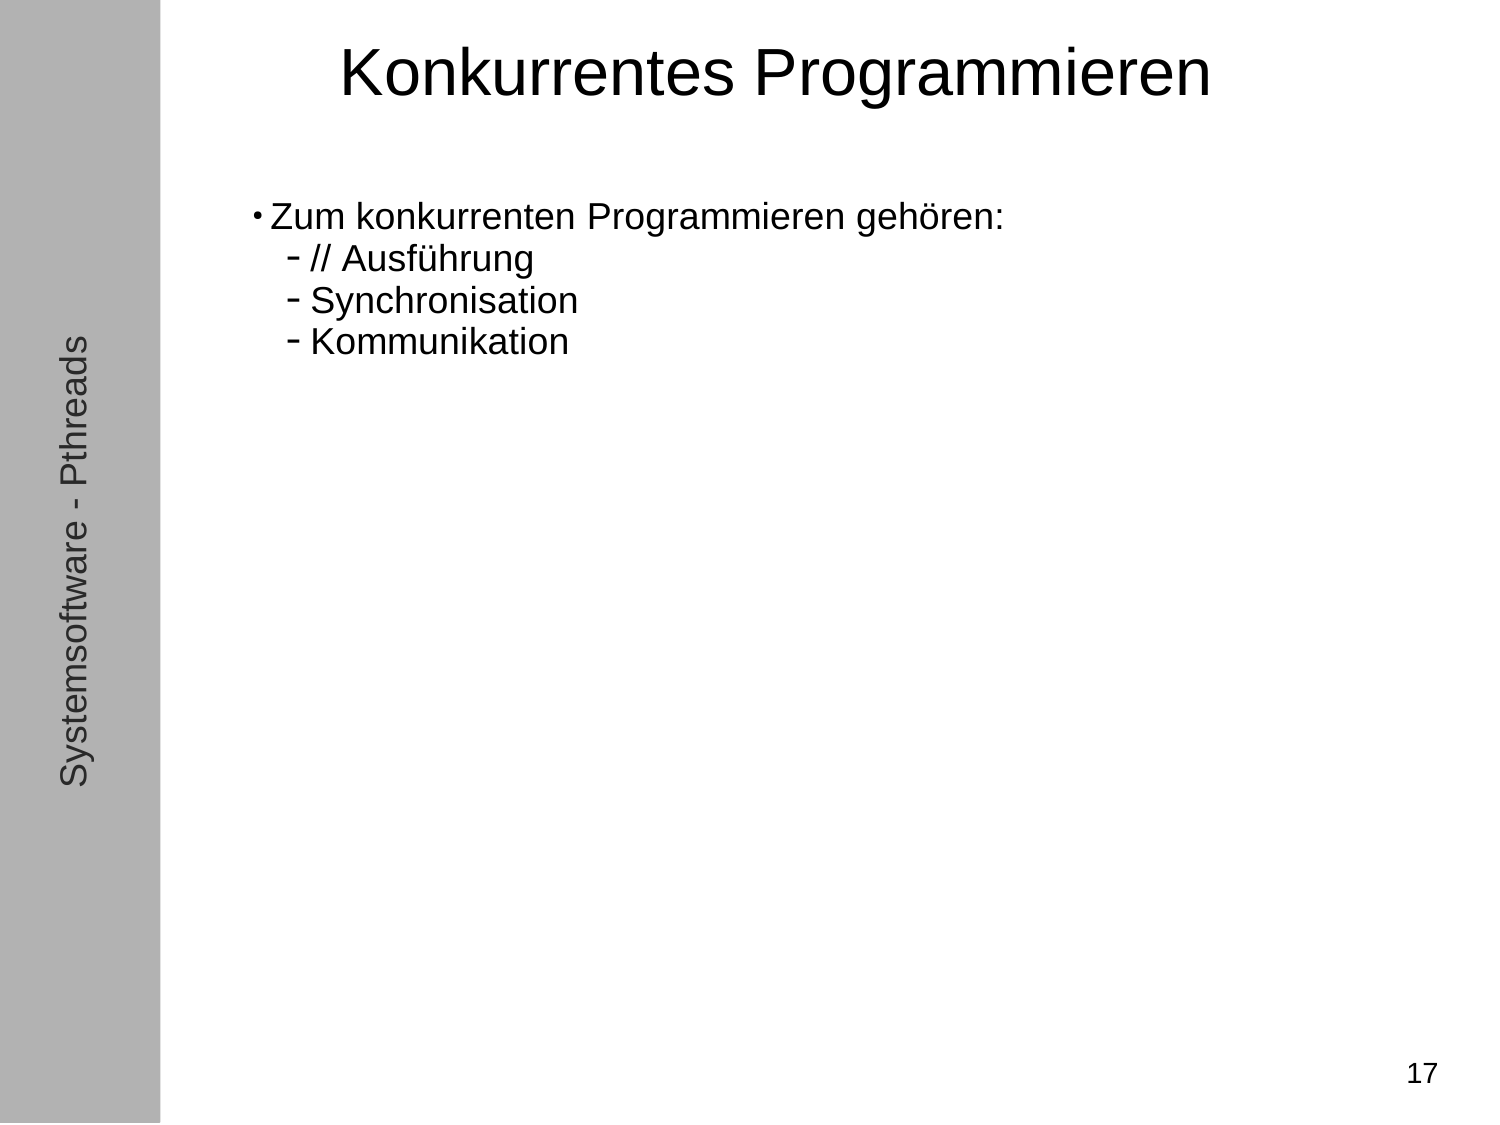

Konkurrentes Programmieren
Zum konkurrenten Programmieren gehören:
// Ausführung
Synchronisation
Kommunikation
Systemsoftware - Pthreads